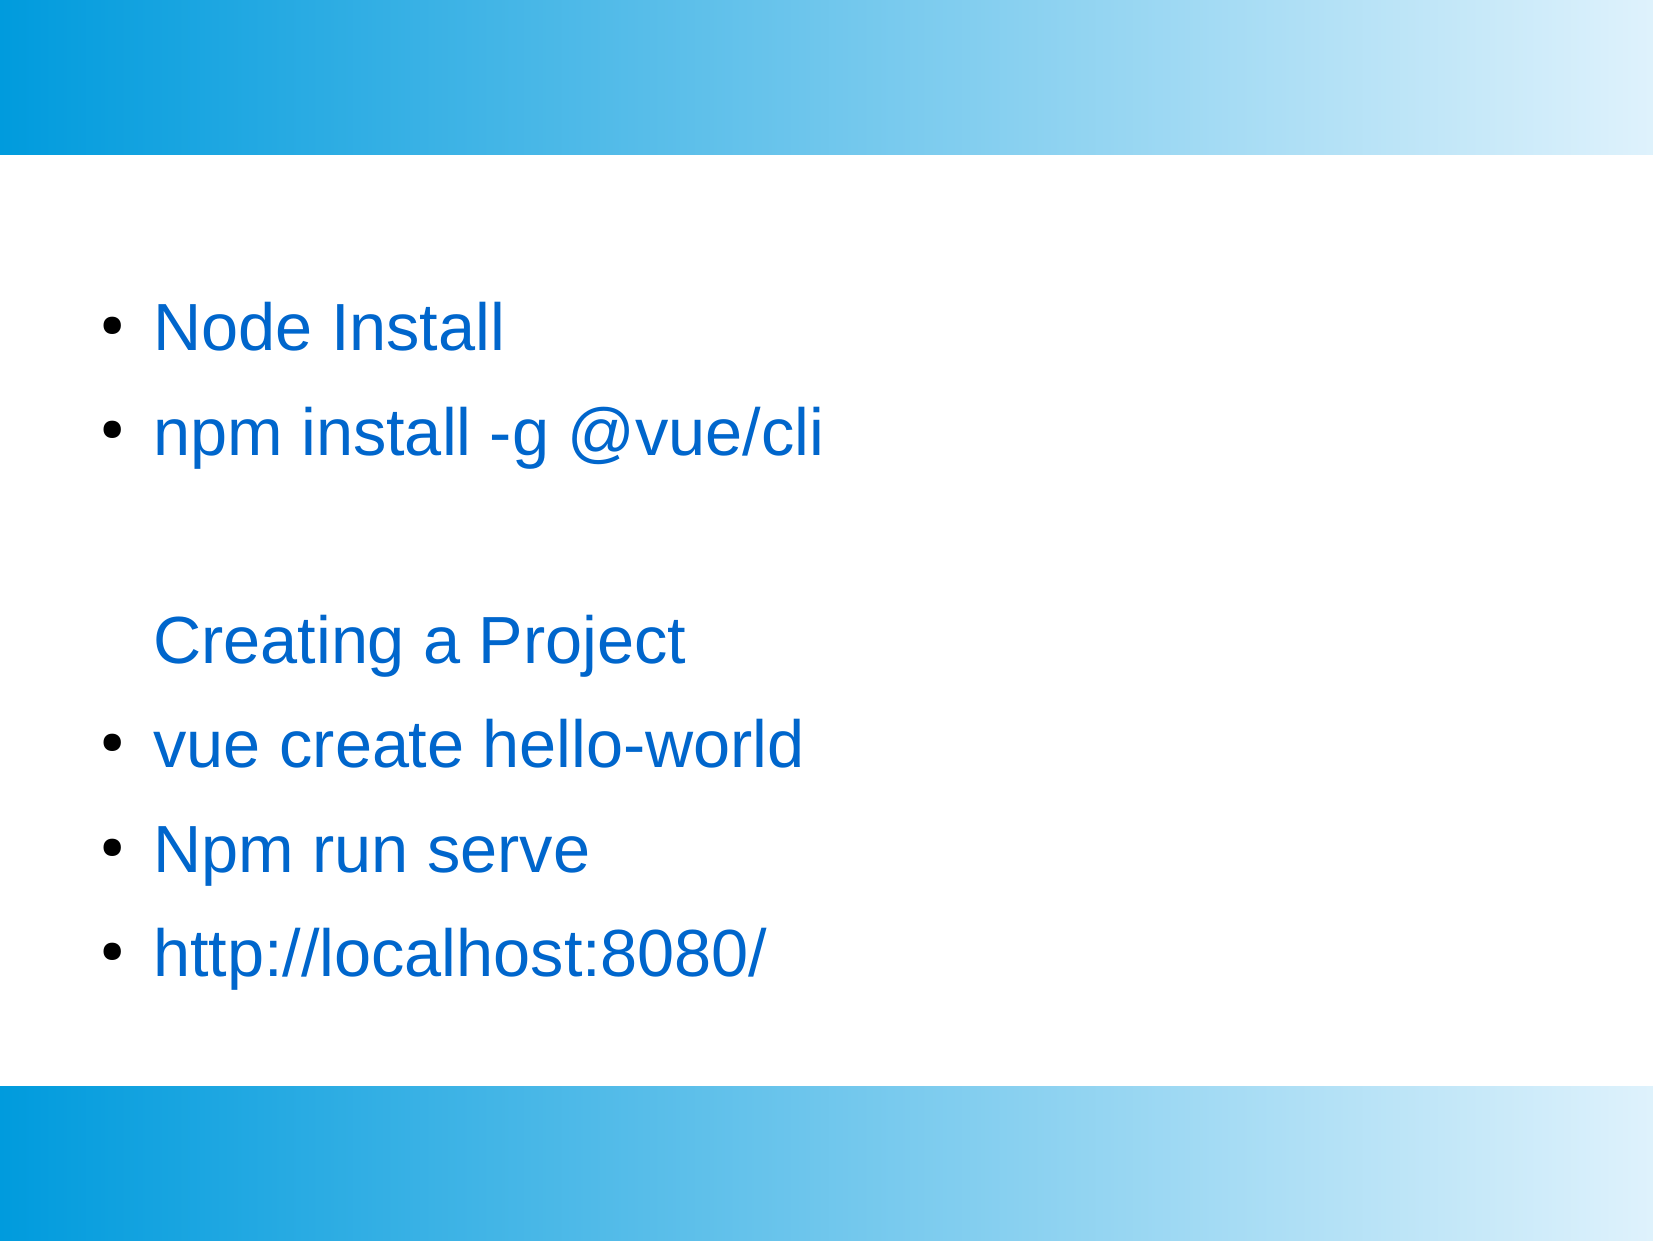

#
Node Install
npm install -g @vue/cli
Creating a Project
vue create hello-world
Npm run serve
http://localhost:8080/